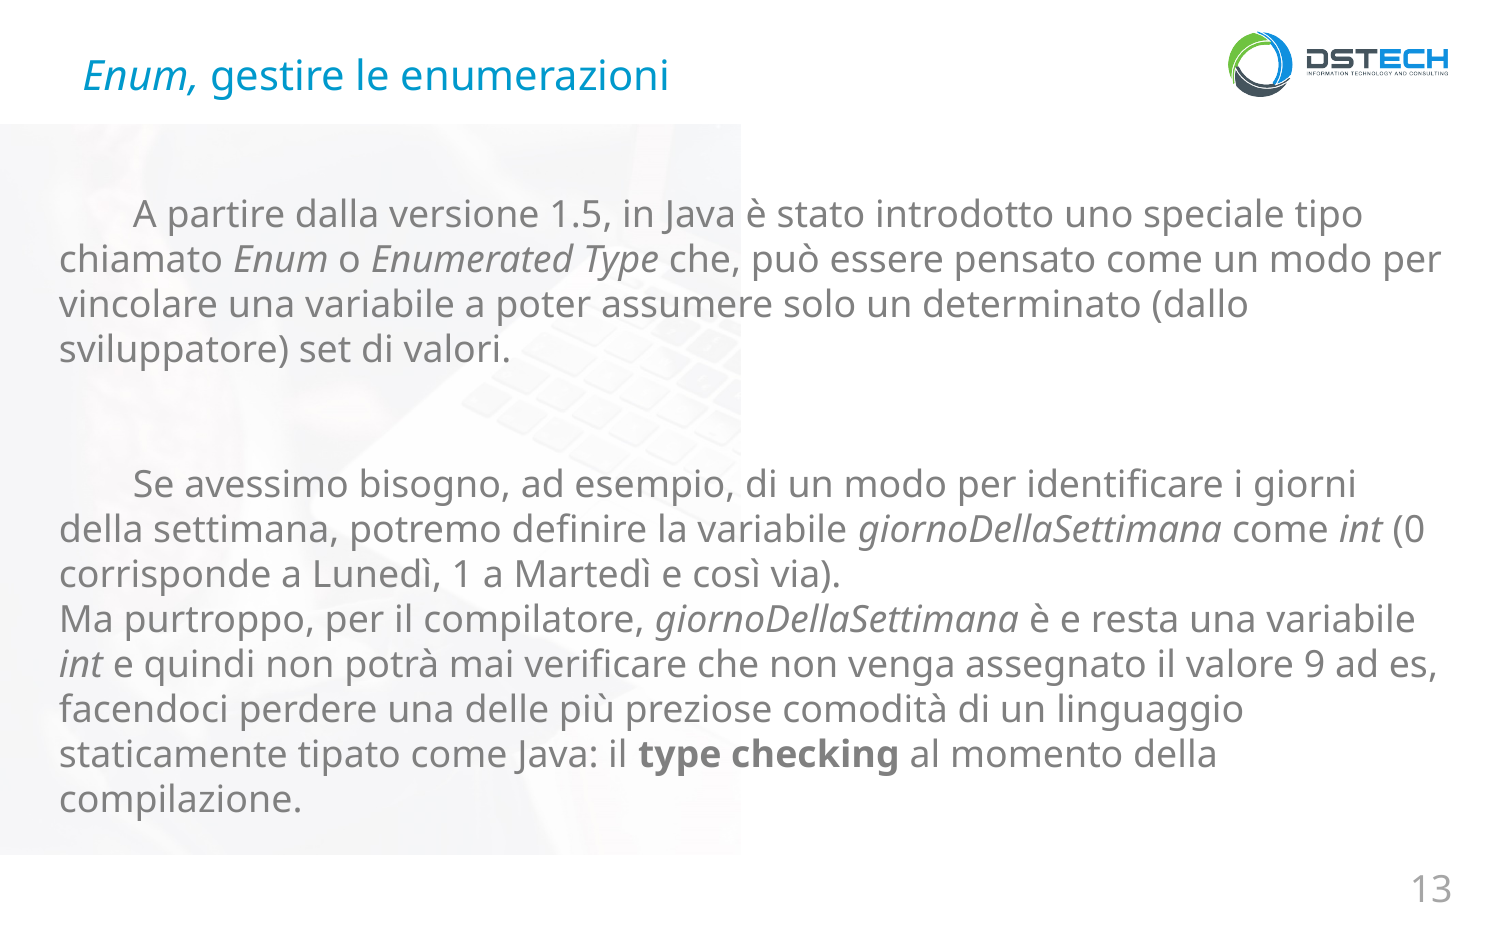

Enum, gestire le enumerazioni
	A partire dalla versione 1.5, in Java è stato introdotto uno speciale tipo chiamato Enum o Enumerated Type che, può essere pensato come un modo per vincolare una variabile a poter assumere solo un determinato (dallo sviluppatore) set di valori.
	Se avessimo bisogno, ad esempio, di un modo per identificare i giorni della settimana, potremo definire la variabile giornoDellaSettimana come int (0 corrisponde a Lunedì, 1 a Martedì e così via).
Ma purtroppo, per il compilatore, giornoDellaSettimana è e resta una variabile int e quindi non potrà mai verificare che non venga assegnato il valore 9 ad es, facendoci perdere una delle più preziose comodità di un linguaggio staticamente tipato come Java: il type checking al momento della compilazione.
13